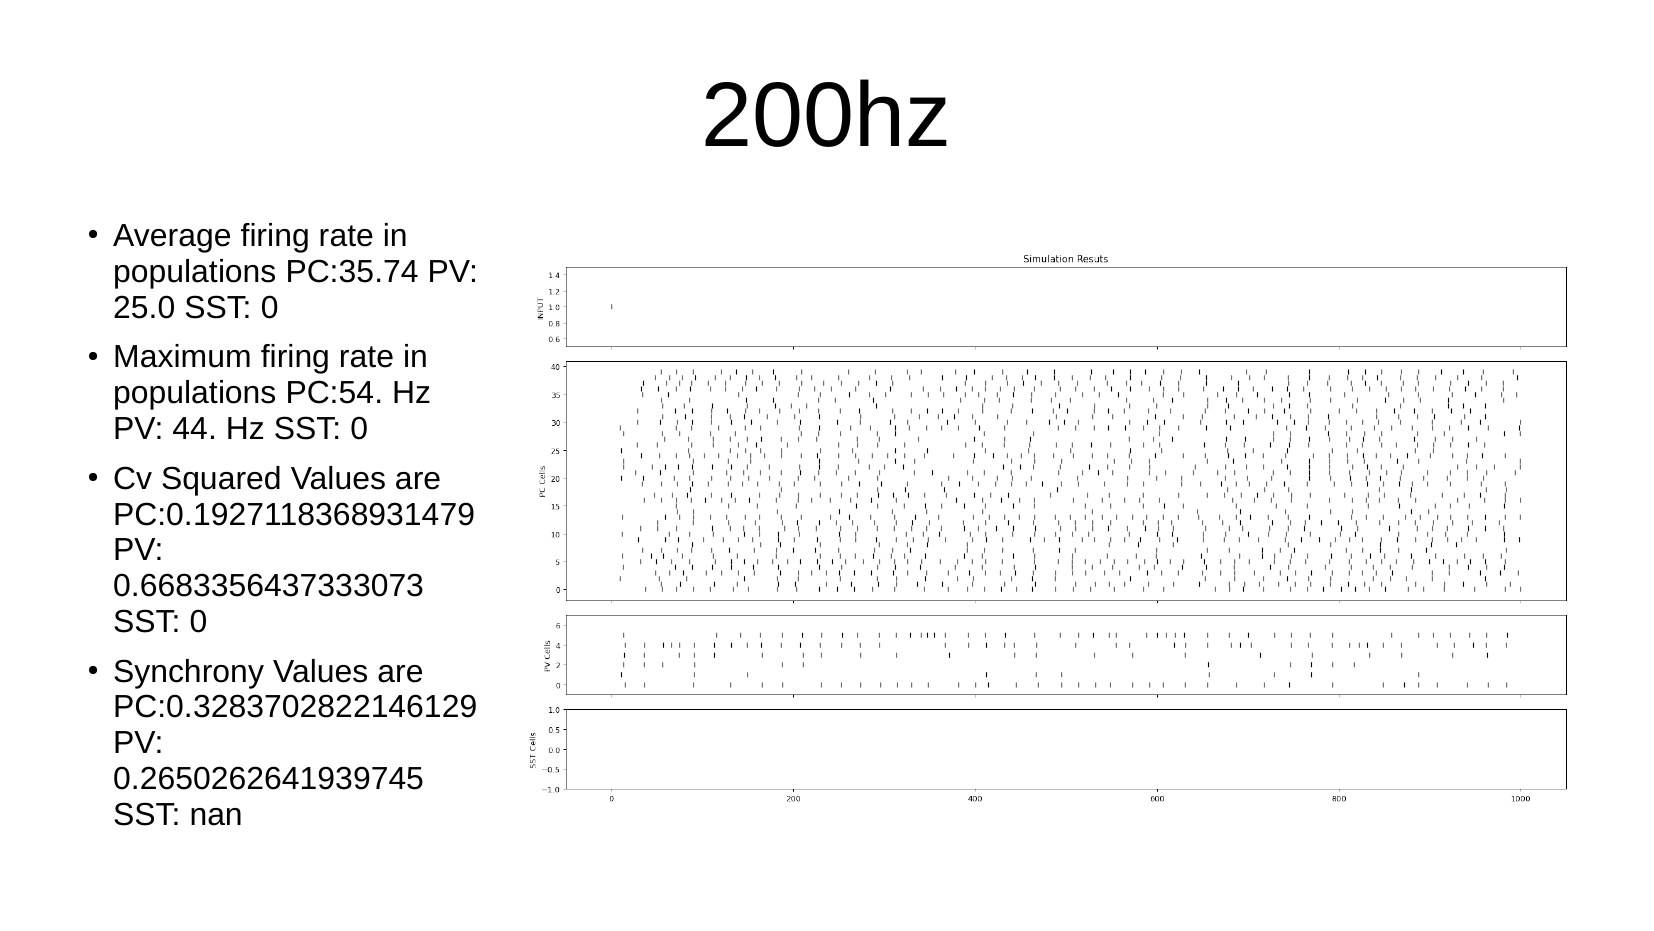

# 200hz
Average firing rate in populations PC:35.74 PV: 25.0 SST: 0
Maximum firing rate in populations PC:54. Hz PV: 44. Hz SST: 0
Cv Squared Values are PC:0.1927118368931479 PV: 0.6683356437333073 SST: 0
Synchrony Values are PC:0.3283702822146129 PV: 0.2650262641939745 SST: nan